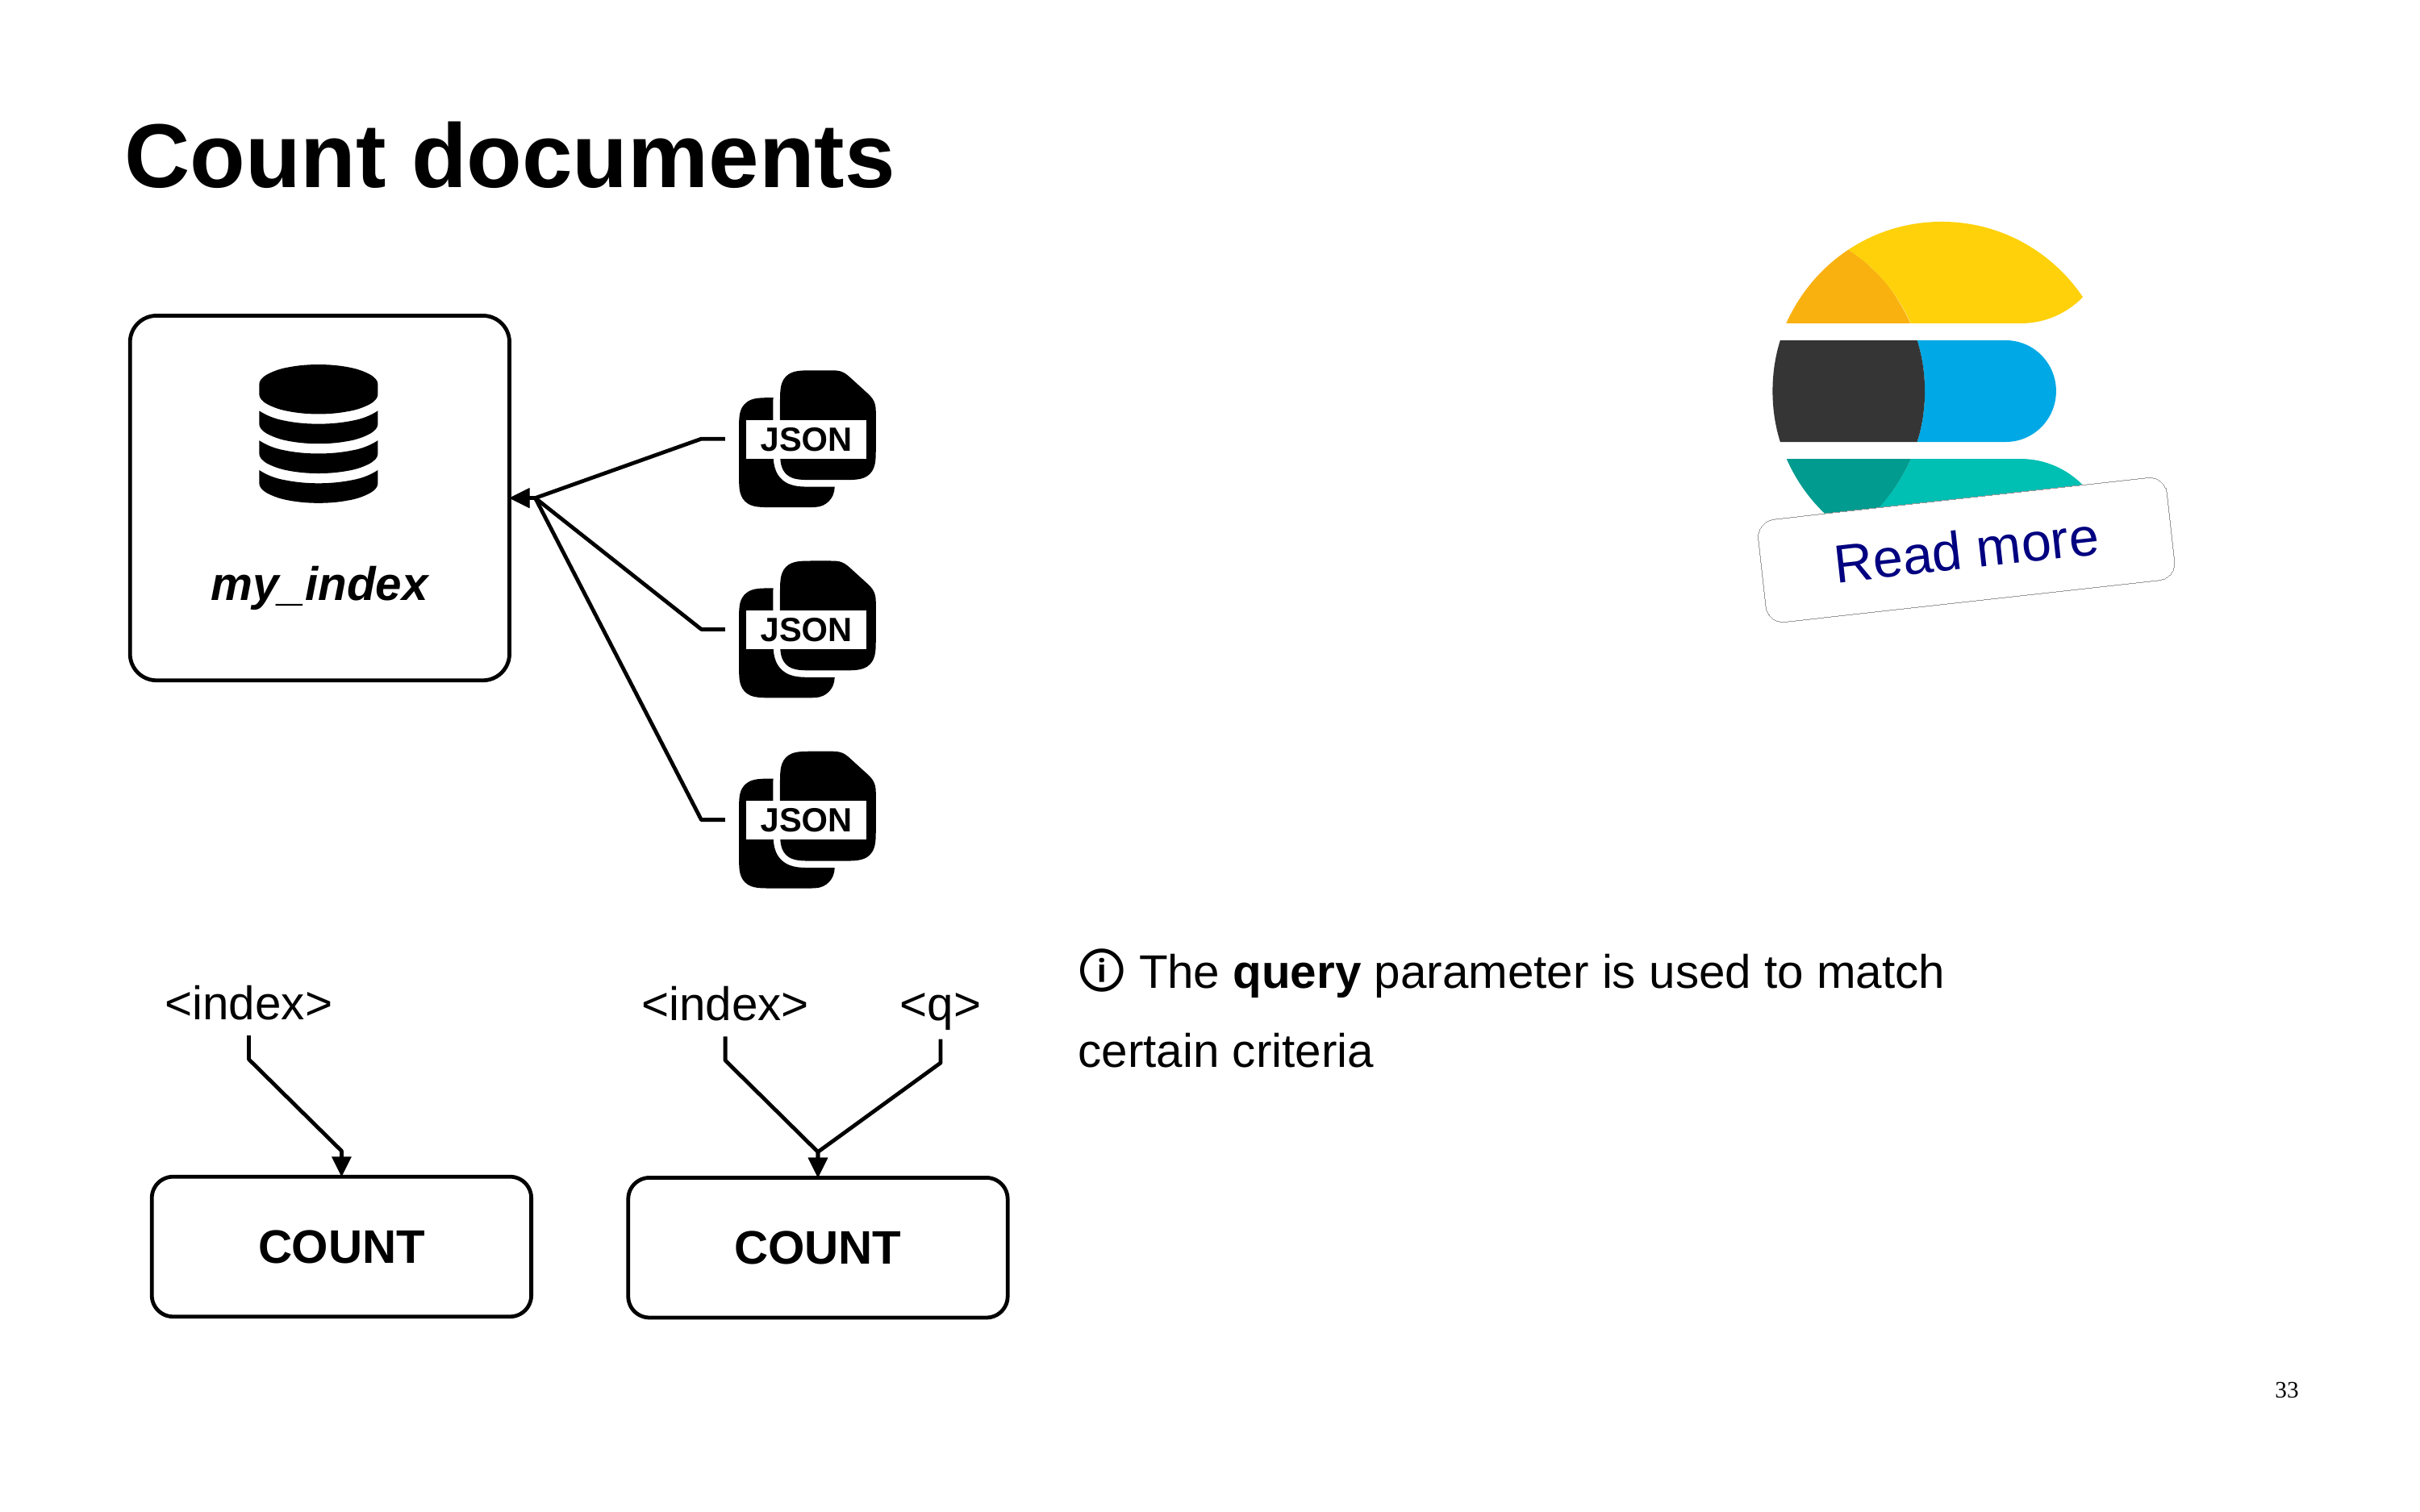

Count documents
JSON
Read more
my_index
JSON
JSON
🛈 The query parameter is used to match certain criteria
<q>
<index>
<index>
COUNT
COUNT
33